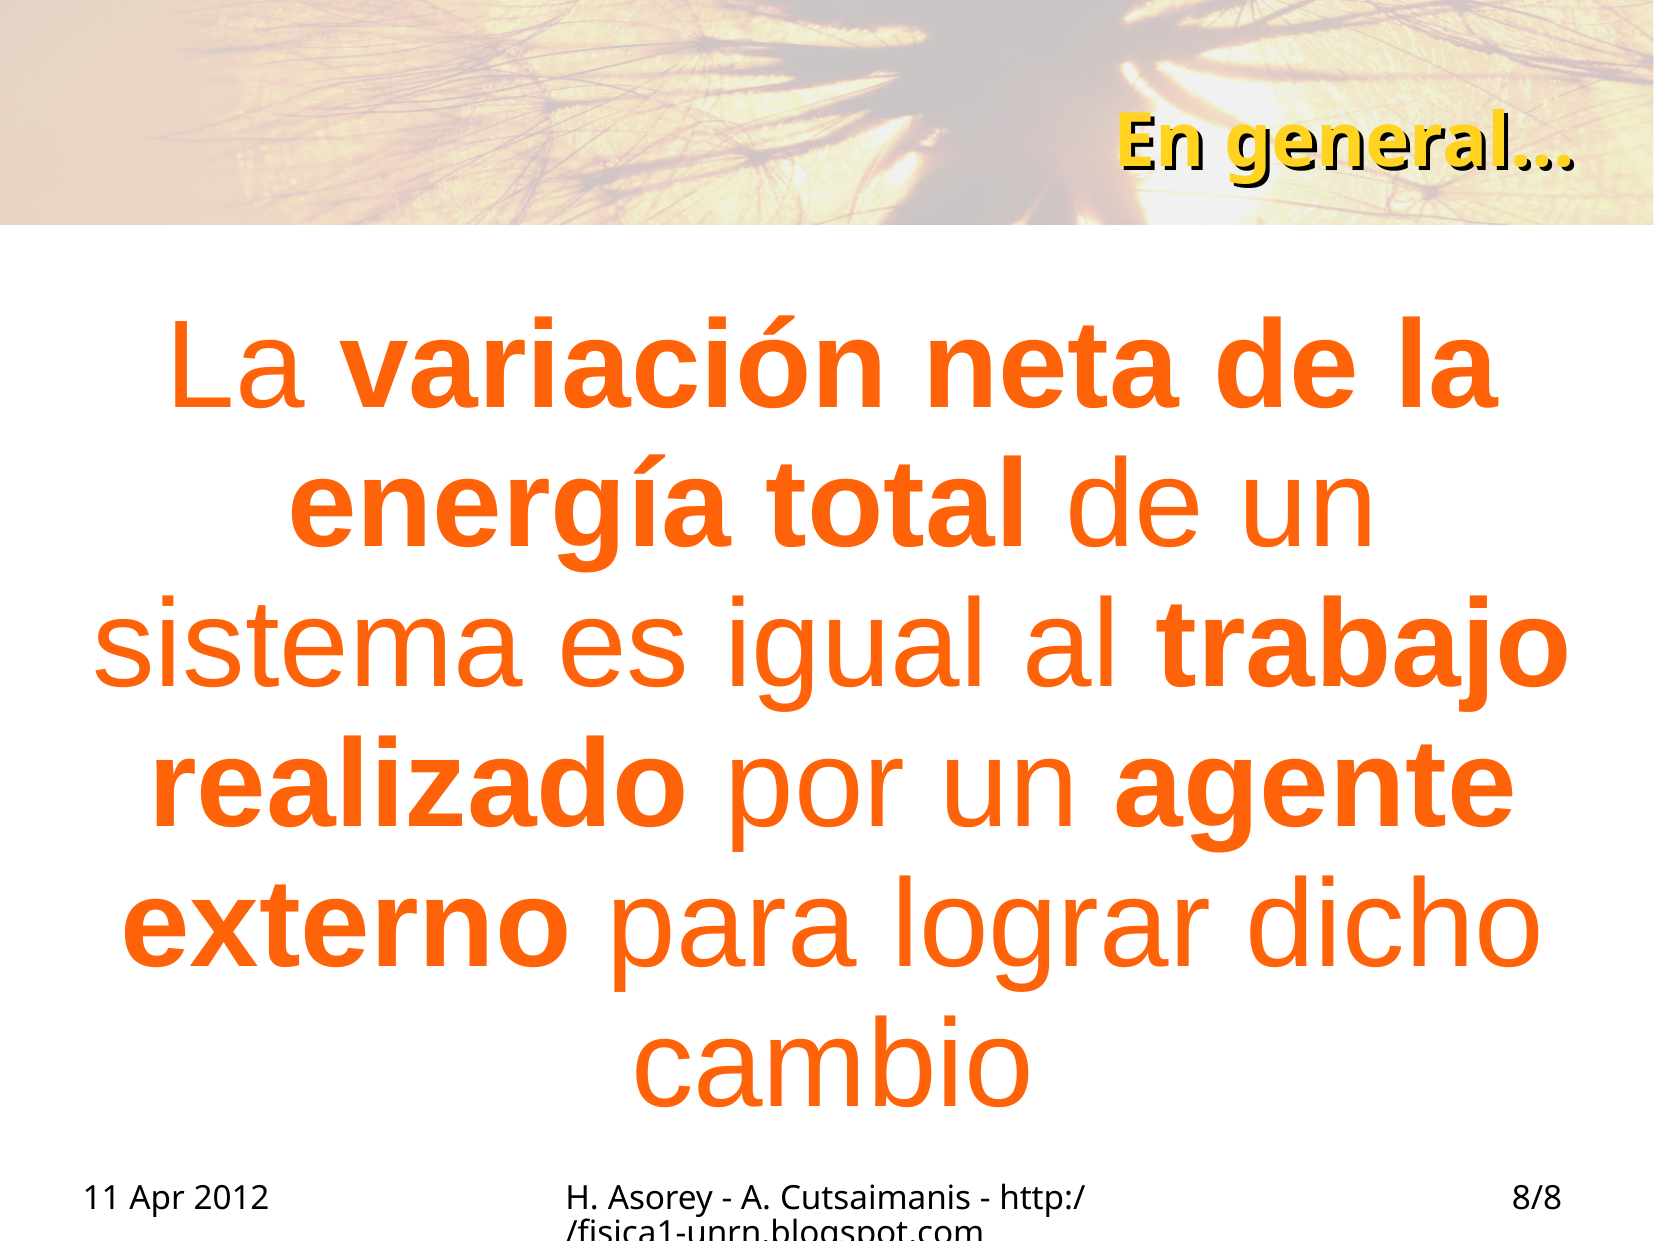

# En general...
La variación neta de la energía total de un sistema es igual al trabajo realizado por un agente externo para lograr dicho cambio
11 Apr 2012
H. Asorey - A. Cutsaimanis - http://fisica1-unrn.blogspot.com
8